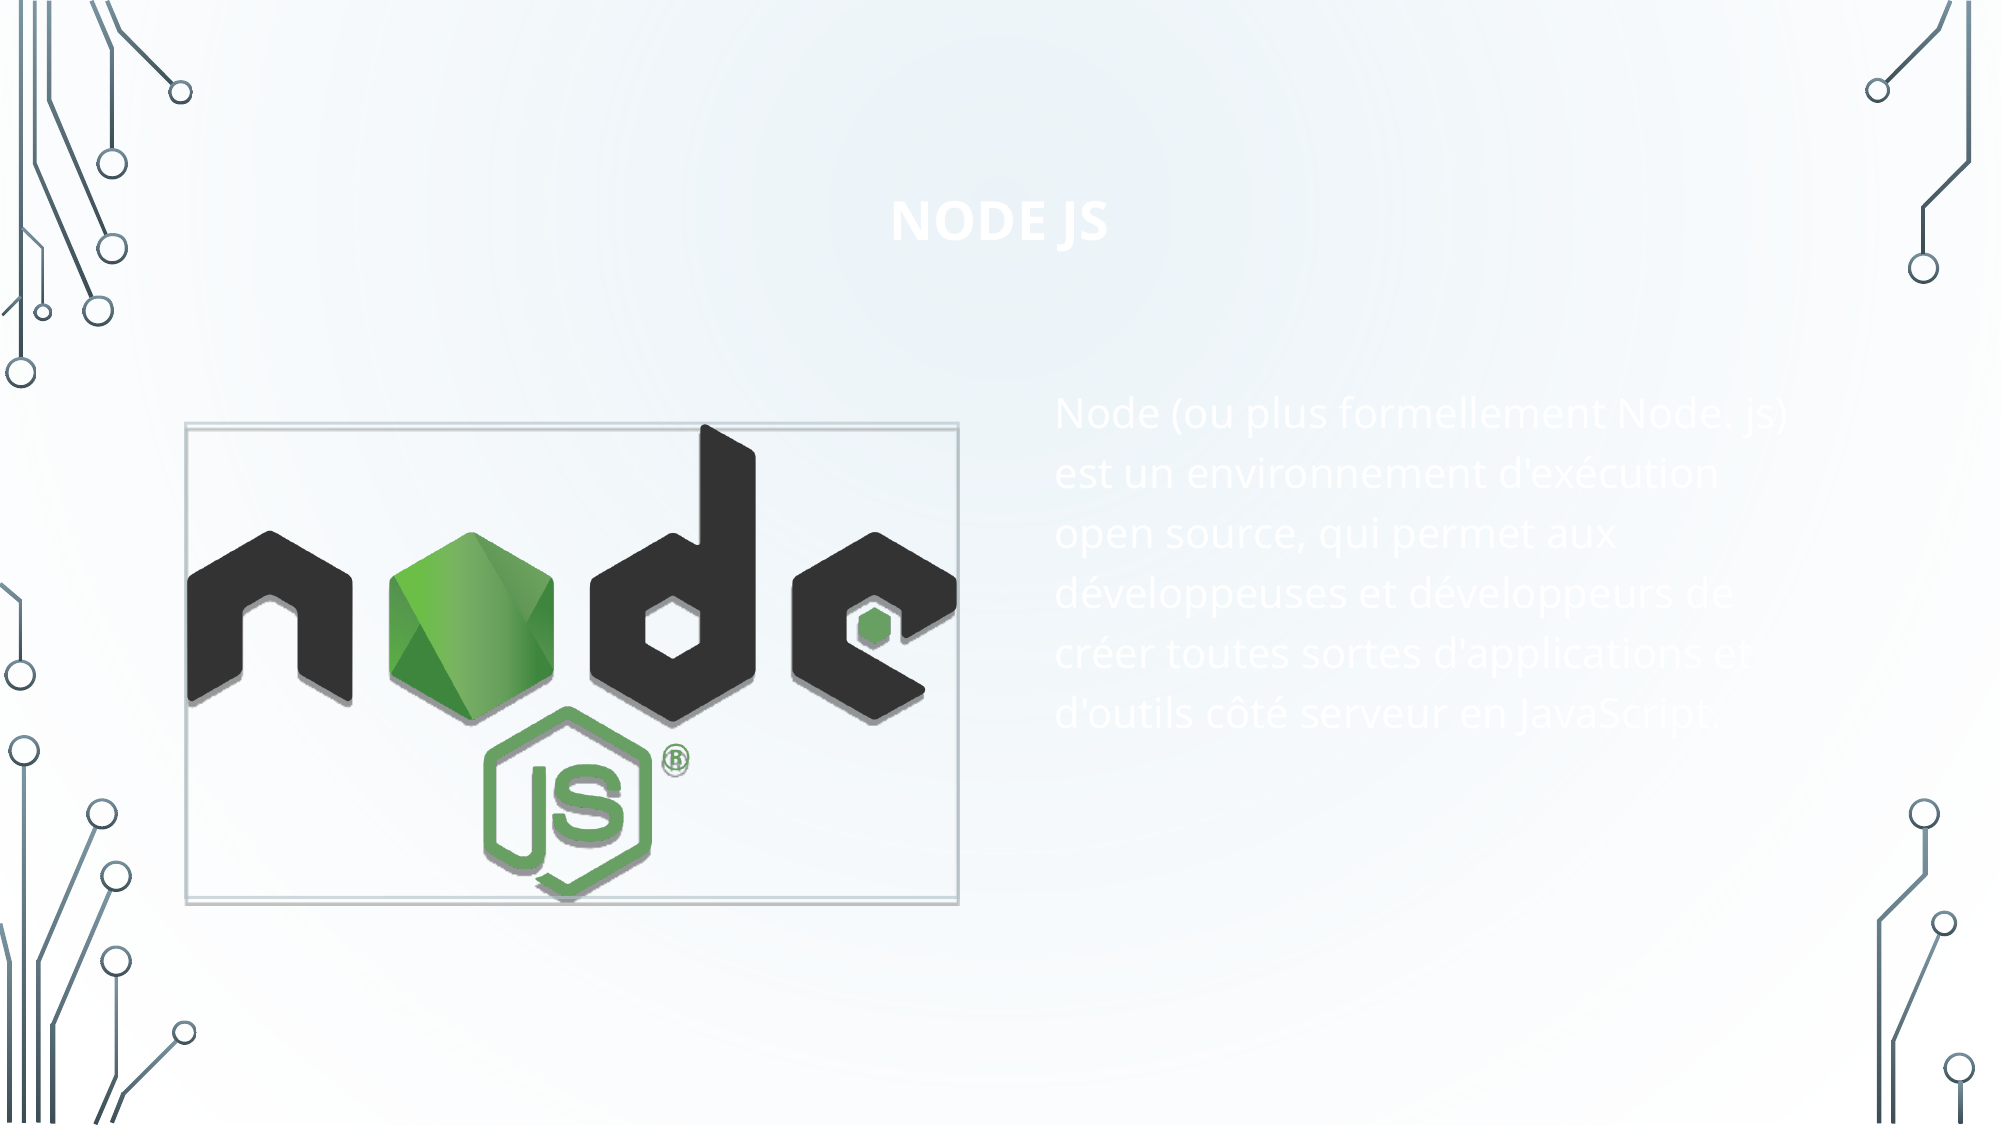

# Node JS
Node (ou plus formellement Node. js) est un environnement d'exécution open source, qui permet aux développeuses et développeurs de créer toutes sortes d'applications et d'outils côté serveur en JavaScript.